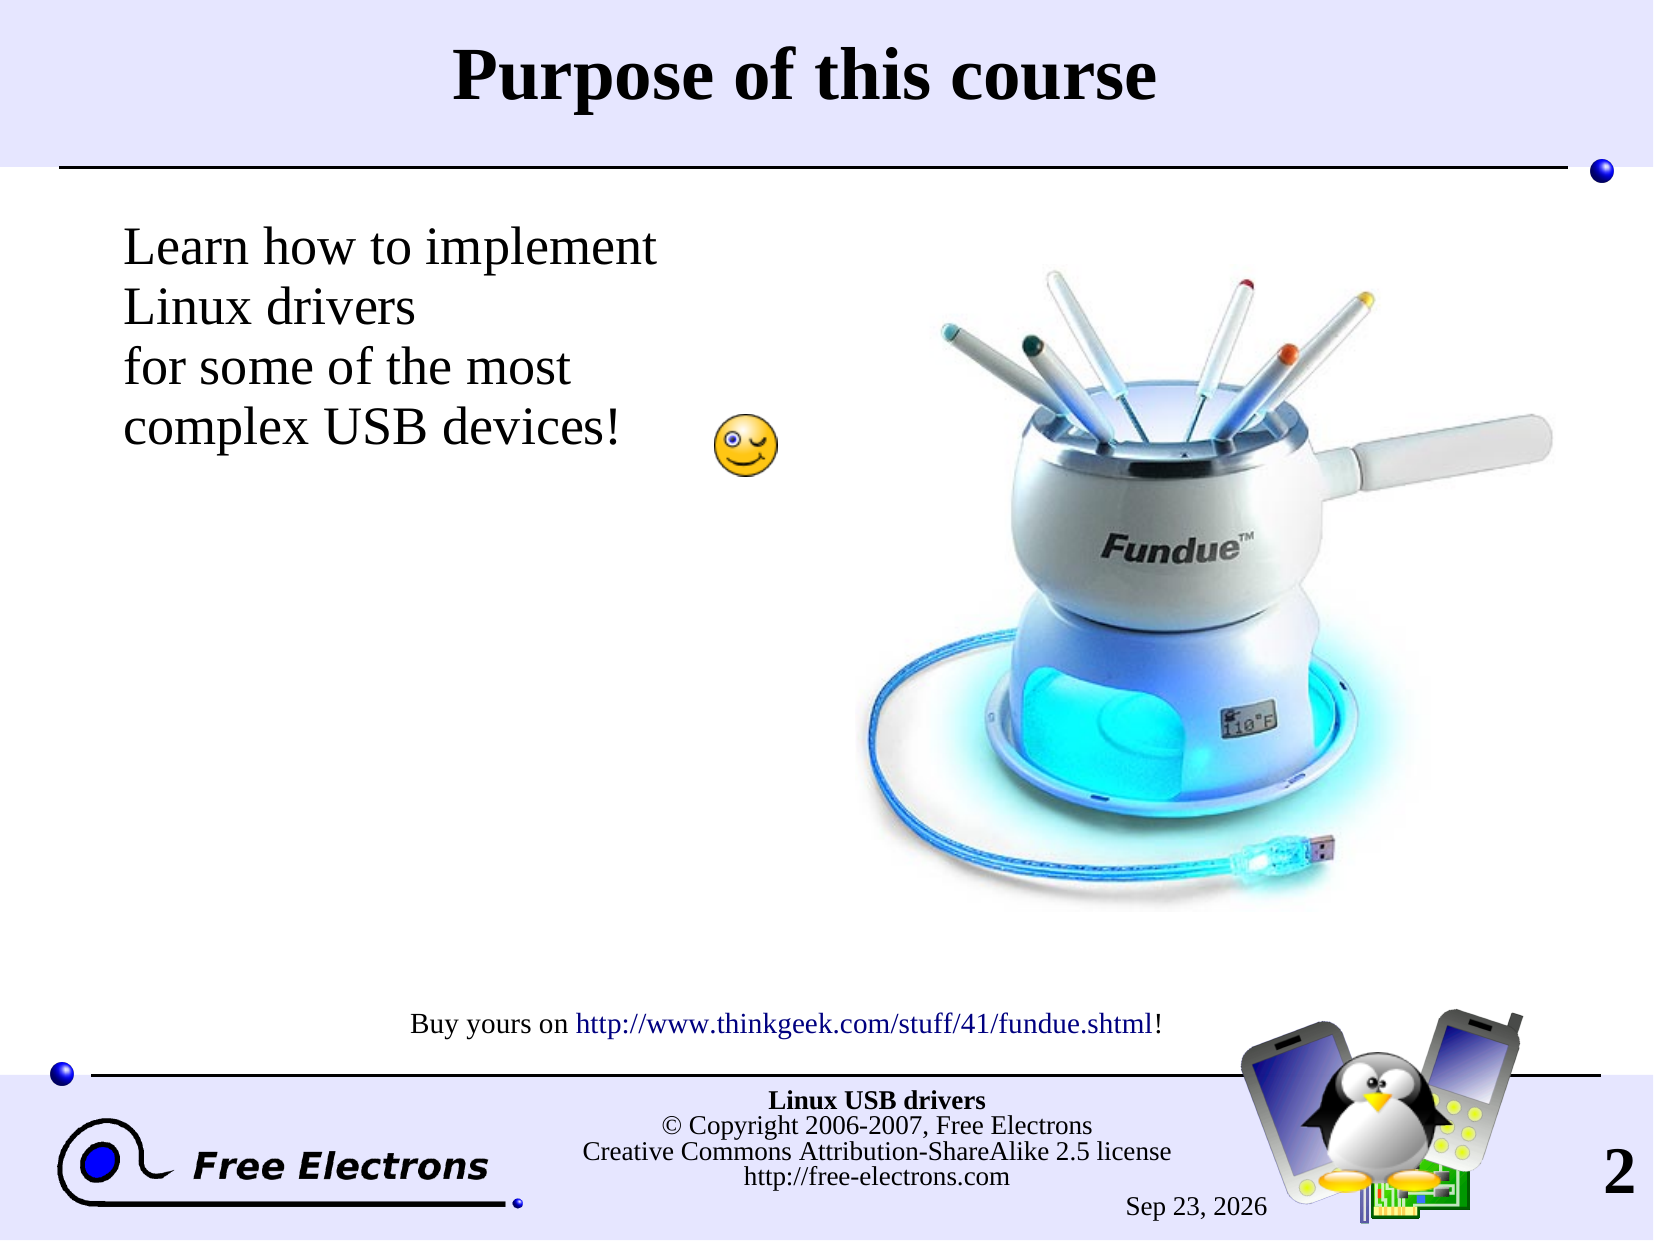

# Purpose of this course
Learn how to implement Linux drivers
for some of the most complex USB devices!
Buy yours on http://www.thinkgeek.com/stuff/41/fundue.shtml!